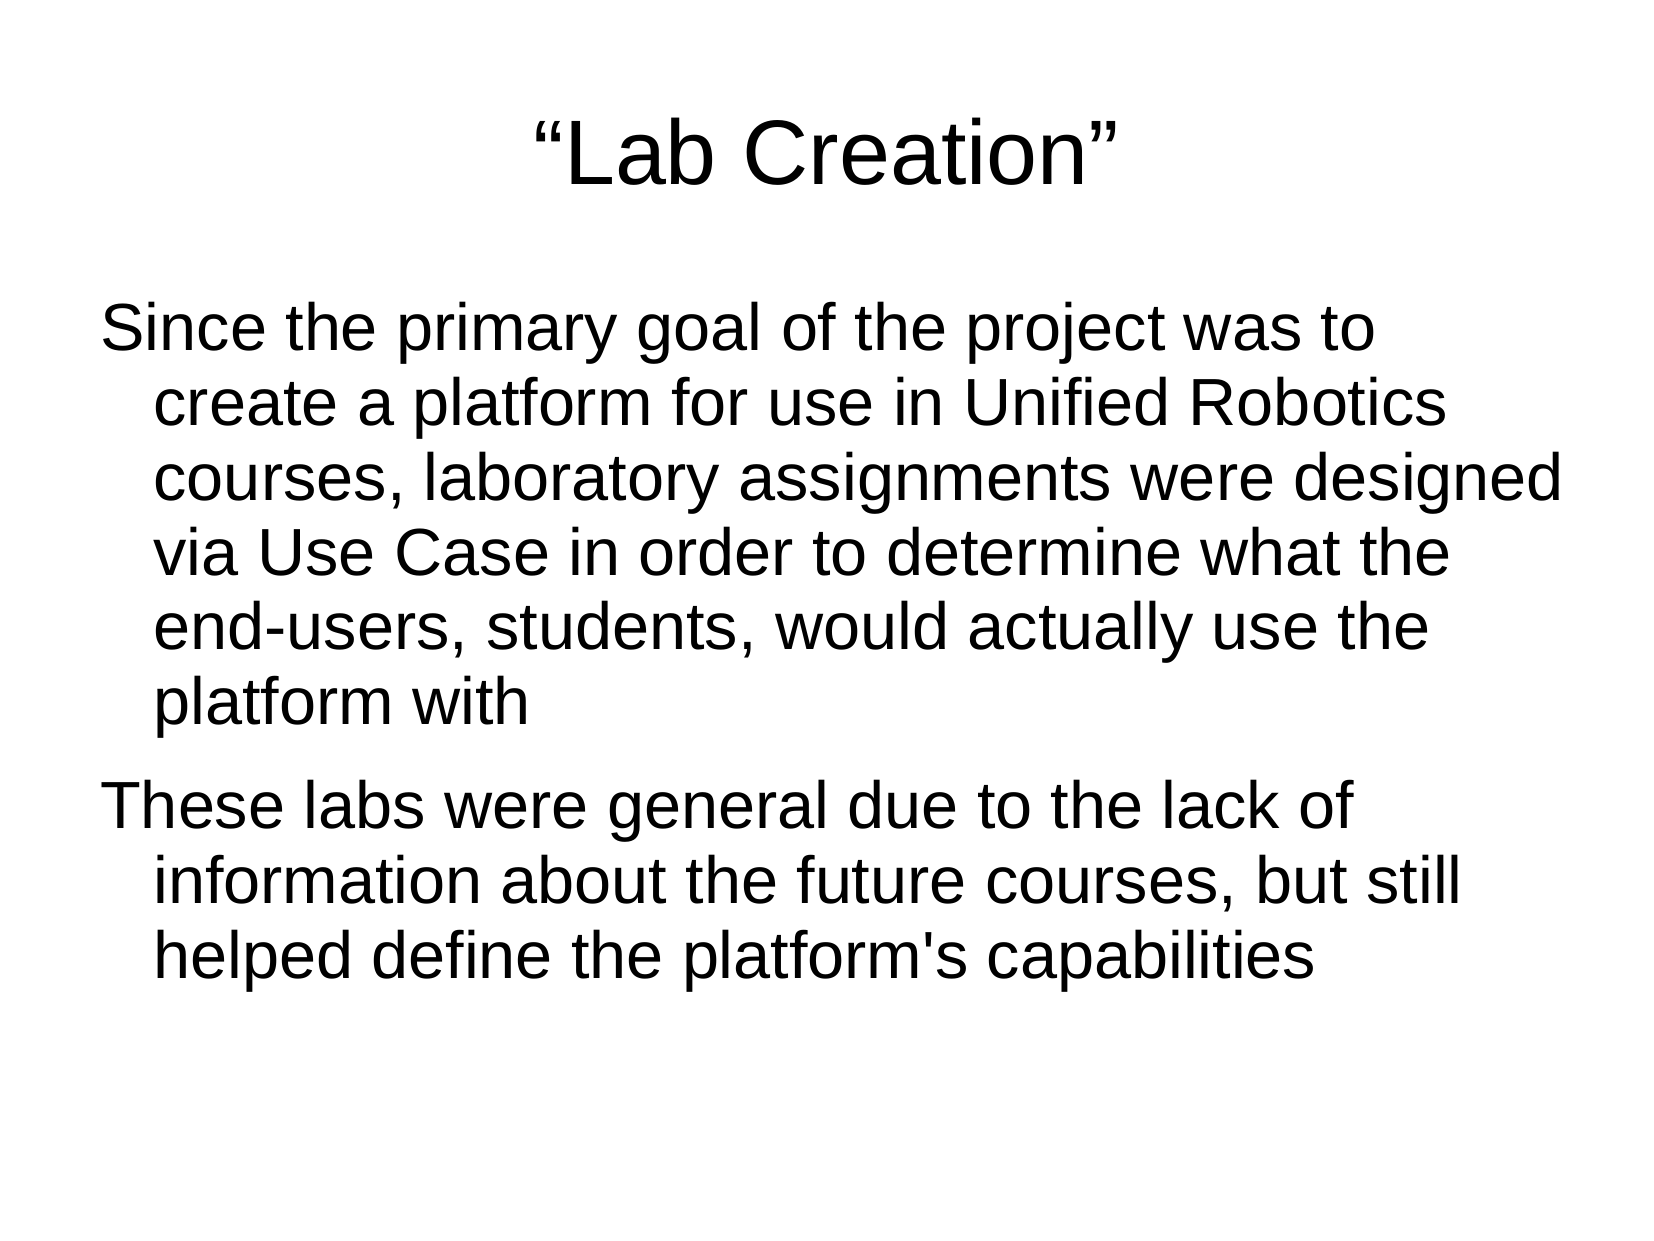

# “Lab Creation”
Since the primary goal of the project was to create a platform for use in Unified Robotics courses, laboratory assignments were designed via Use Case in order to determine what the end-users, students, would actually use the platform with
These labs were general due to the lack of information about the future courses, but still helped define the platform's capabilities